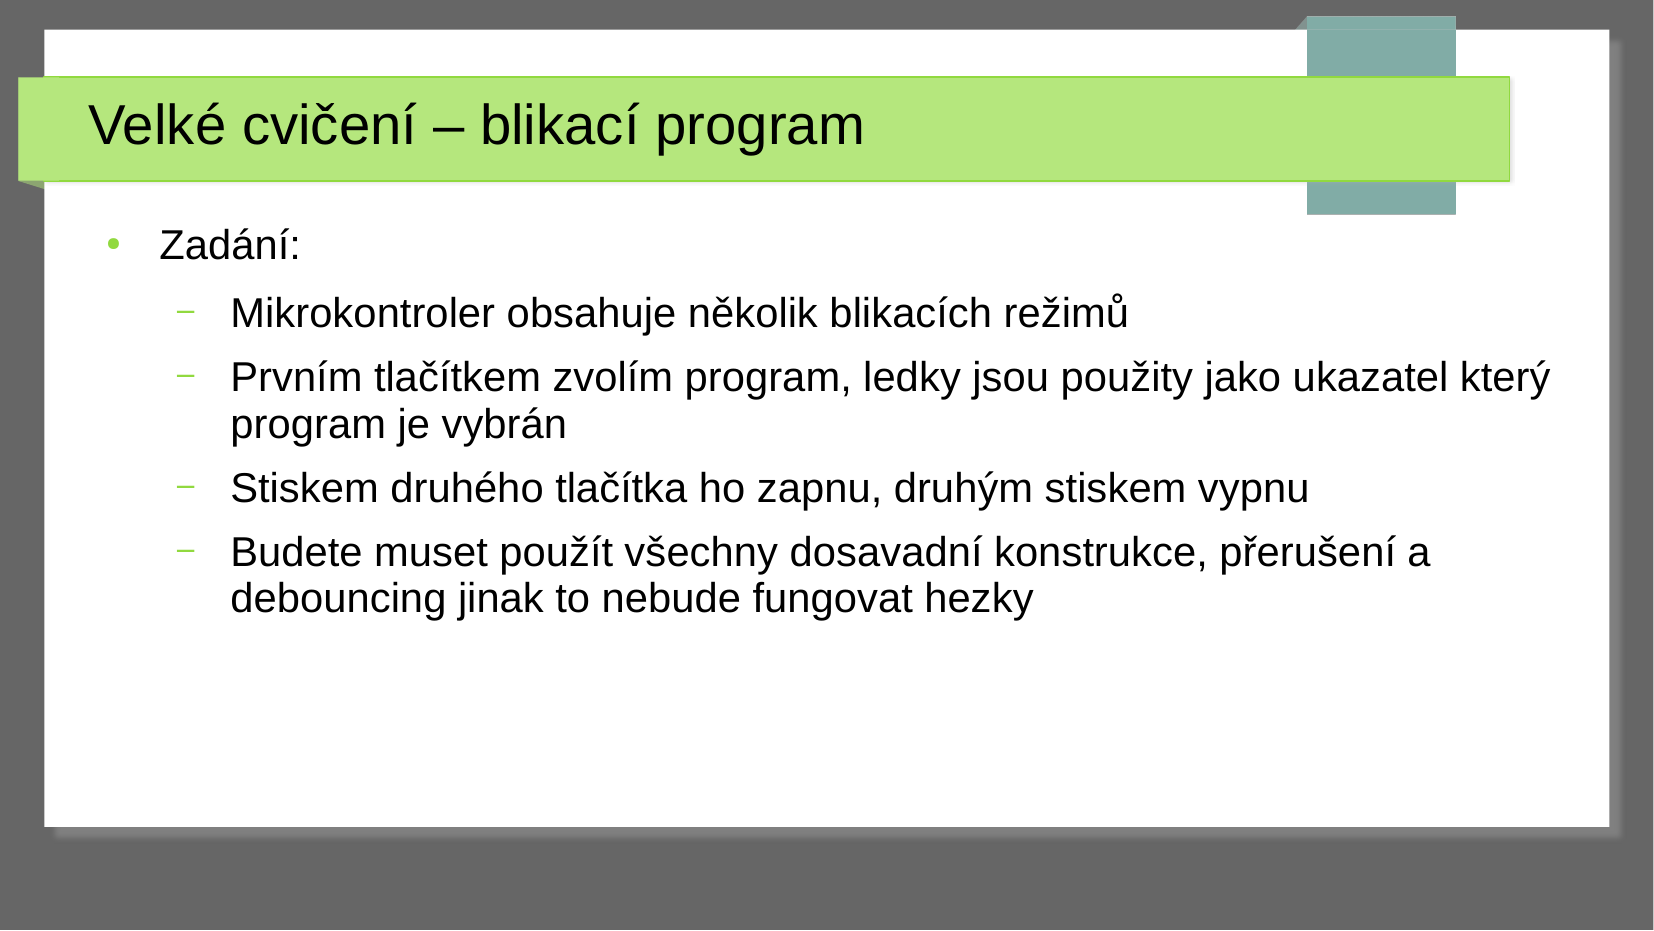

# Velké cvičení – blikací program
Zadání:
Mikrokontroler obsahuje několik blikacích režimů
Prvním tlačítkem zvolím program, ledky jsou použity jako ukazatel který program je vybrán
Stiskem druhého tlačítka ho zapnu, druhým stiskem vypnu
Budete muset použít všechny dosavadní konstrukce, přerušení a debouncing jinak to nebude fungovat hezky